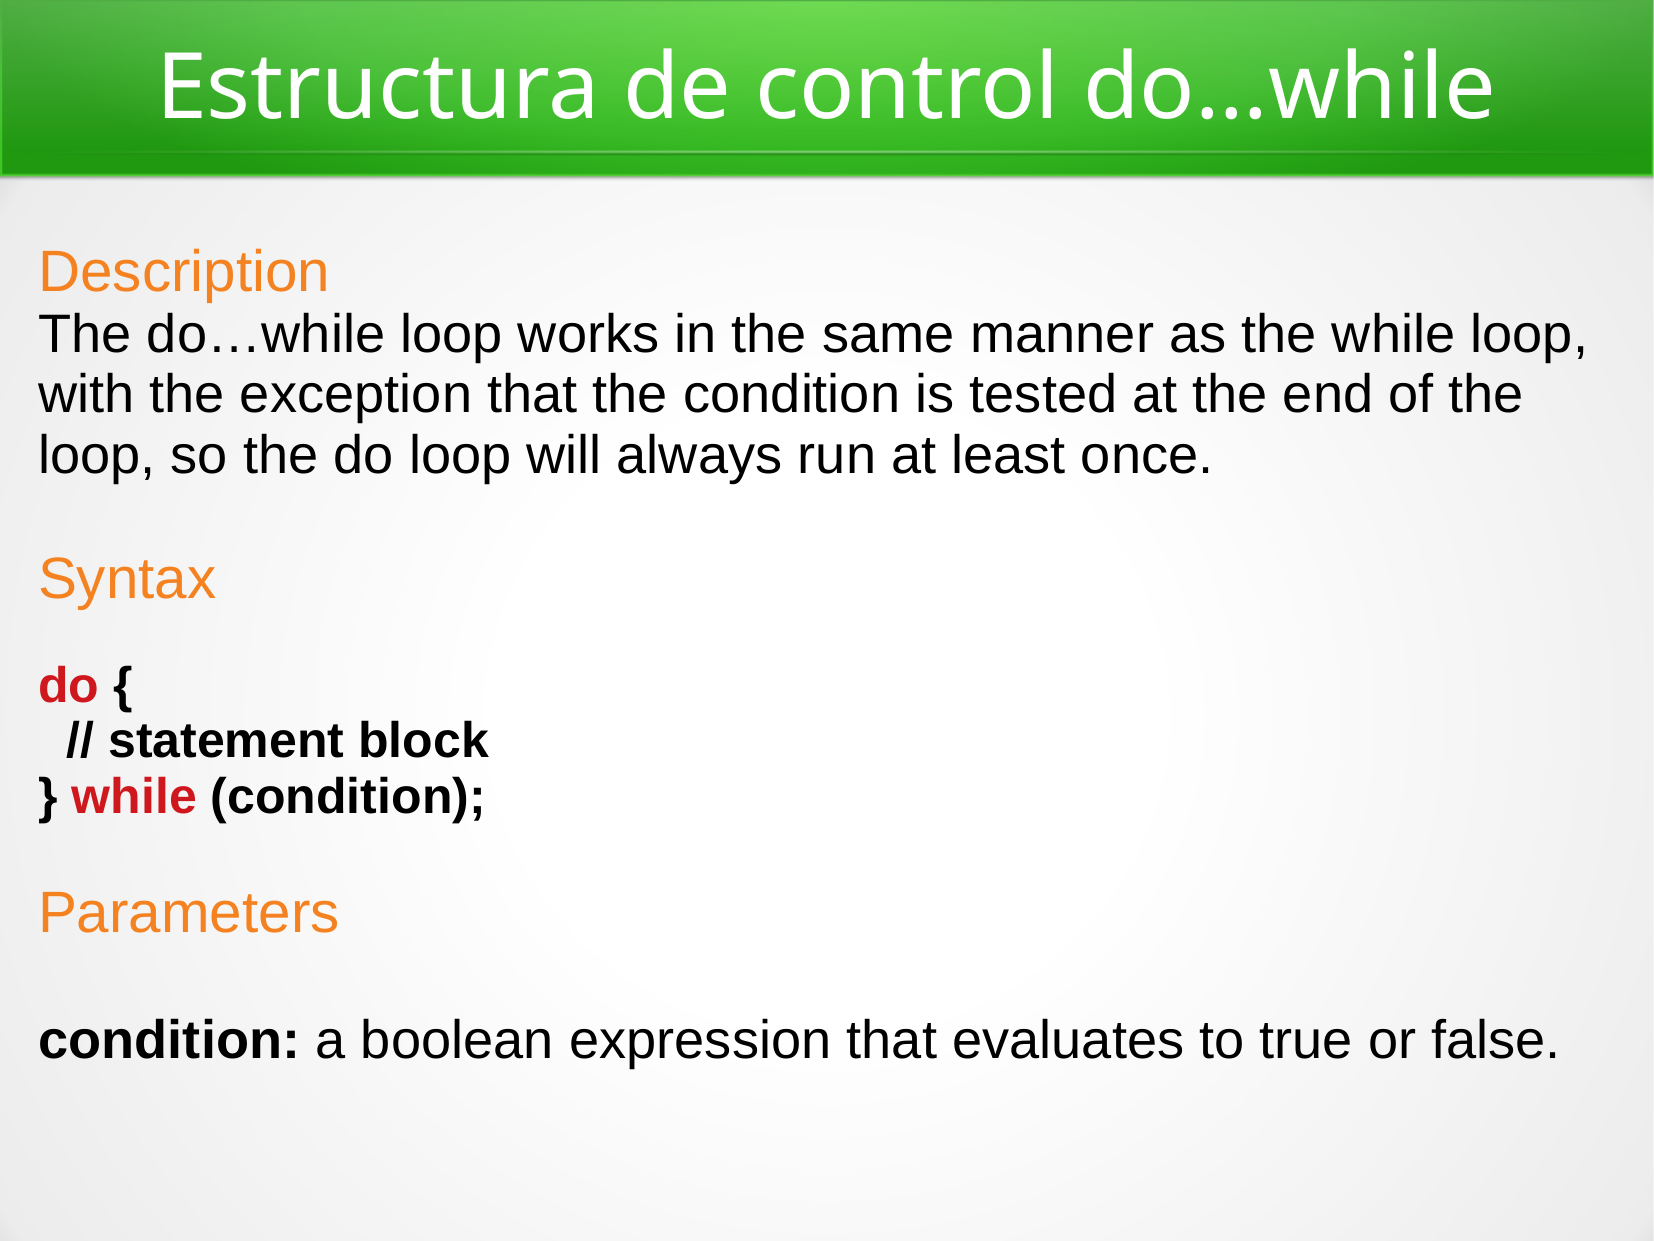

# Estructura de control do...while
Description
The do…​while loop works in the same manner as the while loop, with the exception that the condition is tested at the end of the loop, so the do loop will always run at least once.
Syntax
do {
 // statement block
} while (condition);
Parameters
condition: a boolean expression that evaluates to true or false.